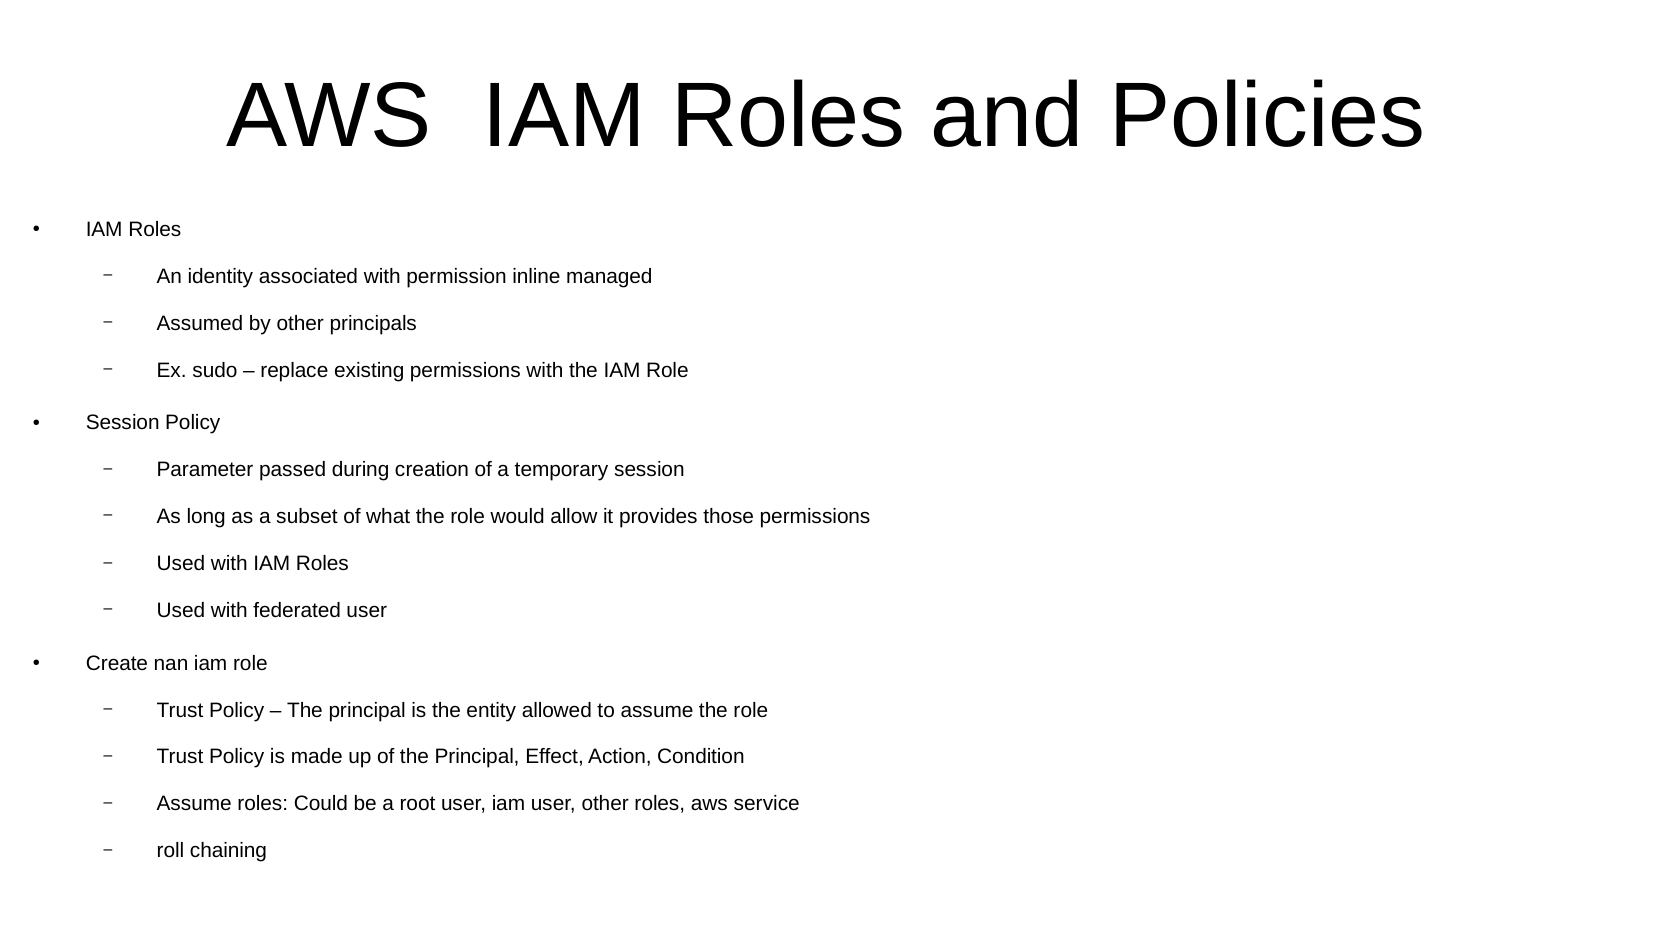

# AWS IAM Roles and Policies
IAM Roles
An identity associated with permission inline managed
Assumed by other principals
Ex. sudo – replace existing permissions with the IAM Role
Session Policy
Parameter passed during creation of a temporary session
As long as a subset of what the role would allow it provides those permissions
Used with IAM Roles
Used with federated user
Create nan iam role
Trust Policy – The principal is the entity allowed to assume the role
Trust Policy is made up of the Principal, Effect, Action, Condition
Assume roles: Could be a root user, iam user, other roles, aws service
roll chaining